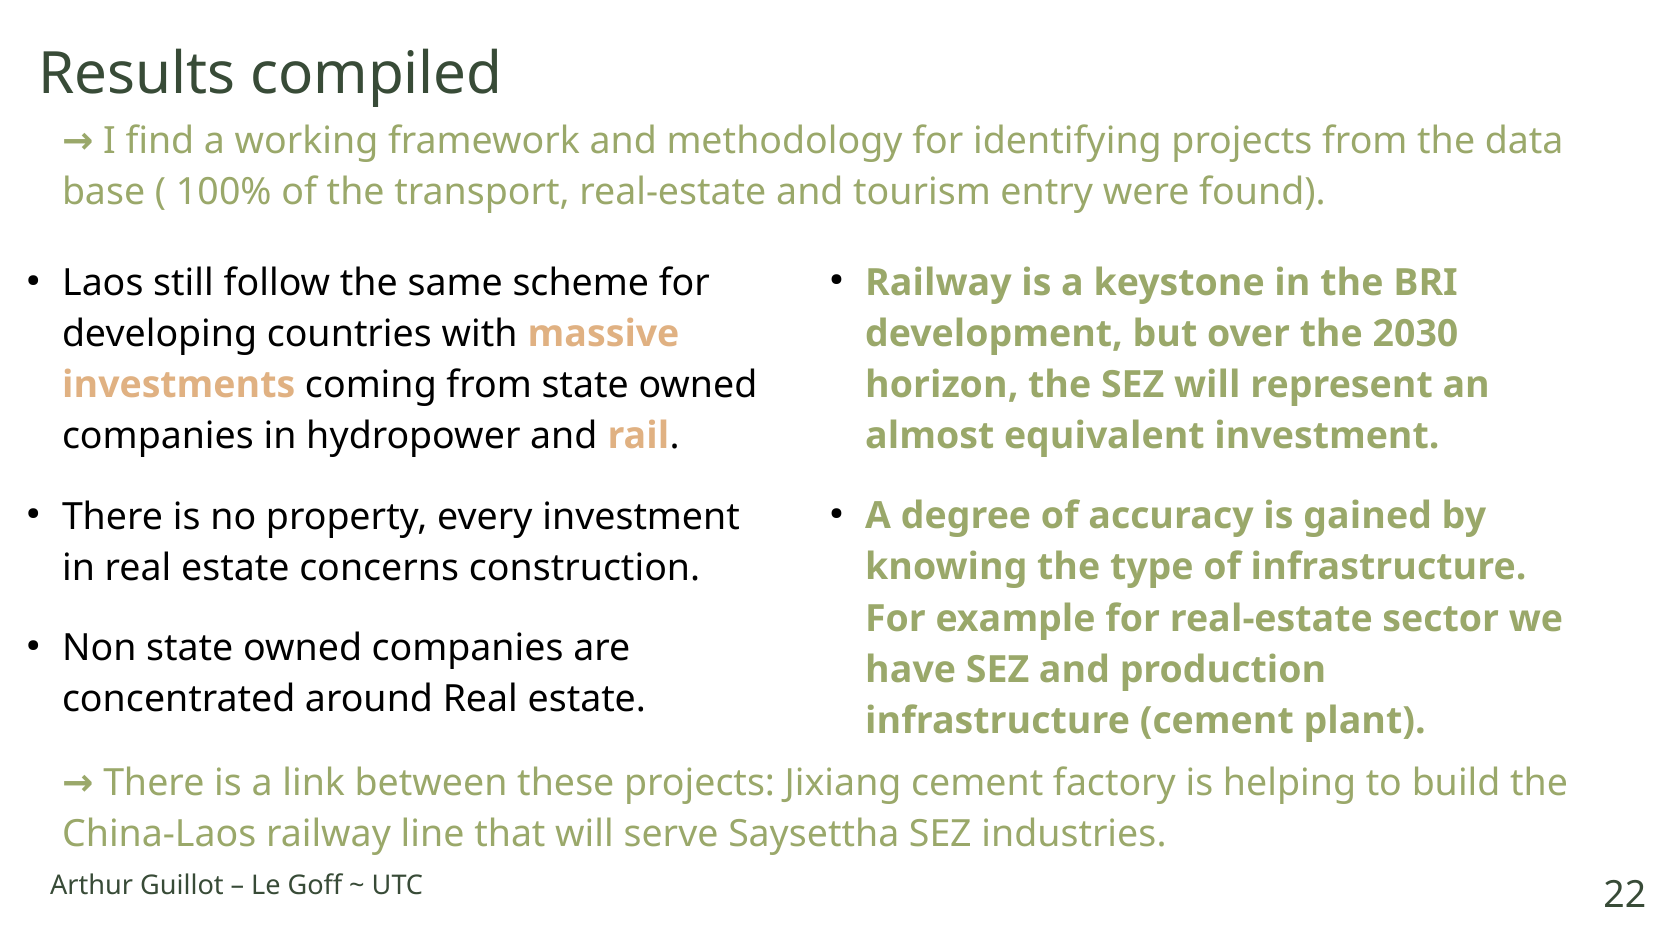

Results compiled
→ I find a working framework and methodology for identifying projects from the data base ( 100% of the transport, real-estate and tourism entry were found).
Railway is a keystone in the BRI development, but over the 2030 horizon, the SEZ will represent an almost equivalent investment.
A degree of accuracy is gained by knowing the type of infrastructure. For example for real-estate sector we have SEZ and production infrastructure (cement plant).
Laos still follow the same scheme for developing countries with massive investments coming from state owned companies in hydropower and rail.
There is no property, every investment in real estate concerns construction.
Non state owned companies are concentrated around Real estate.
→ There is a link between these projects: Jixiang cement factory is helping to build the China-Laos railway line that will serve Saysettha SEZ industries.
Arthur Guillot – Le Goff ~ UTC